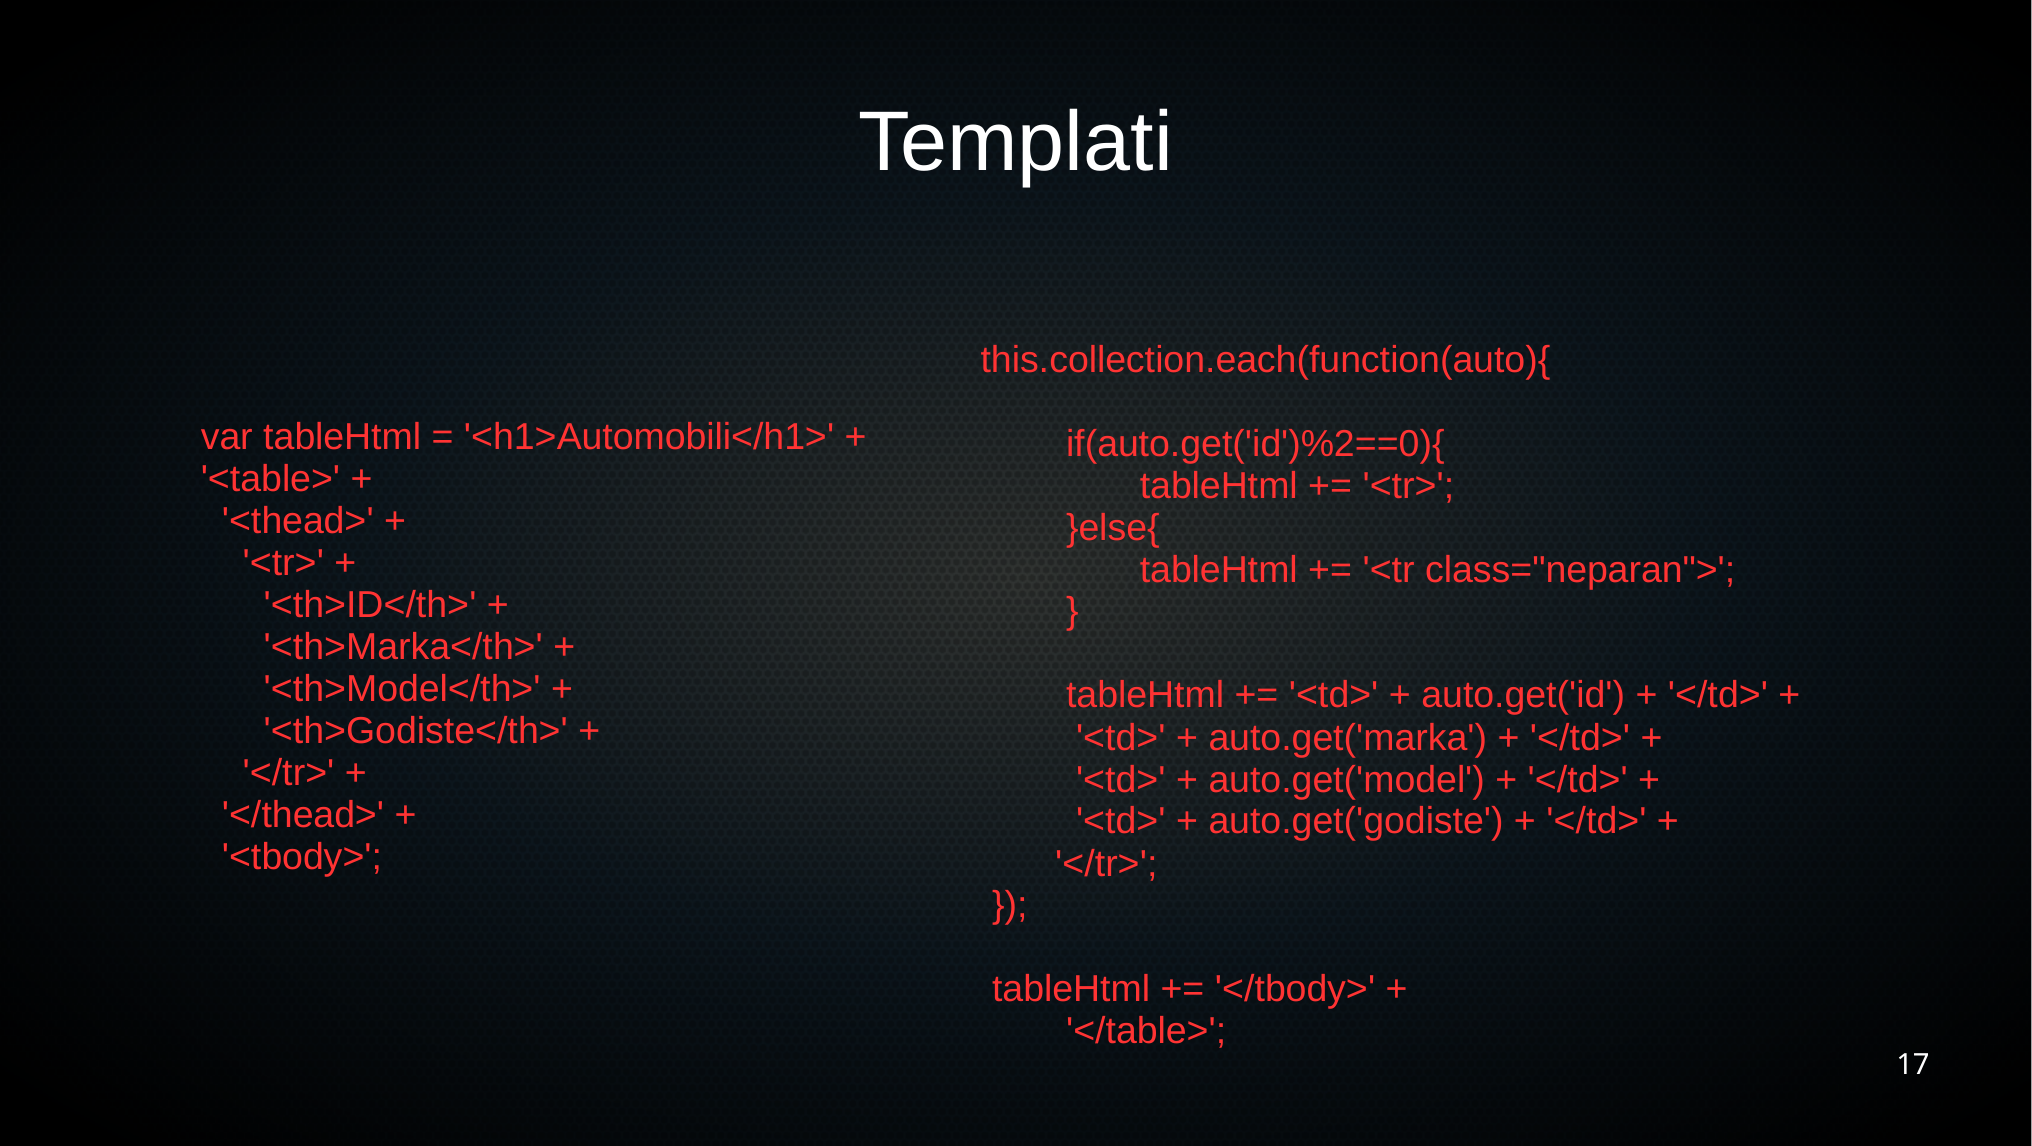

# Templati
 this.collection.each(function(auto){
				if(auto.get('id')%2==0){
					tableHtml += '<tr>';
				}else{
					tableHtml += '<tr class="neparan">';
				}
				tableHtml += '<td>' + auto.get('id') + '</td>' +
			 '<td>' + auto.get('marka') + '</td>' +
			 '<td>' + auto.get('model') + '</td>' +
			 '<td>' + auto.get('godiste') + '</td>' +
			 '</tr>';
			});
			tableHtml += '</tbody>' +
				'</table>';
			var tableHtml = '<h1>Automobili</h1>' +
			'<table>' +
			 '<thead>' +
			 '<tr>' +
			 '<th>ID</th>' +
			 '<th>Marka</th>' +
			 '<th>Model</th>' +
			 '<th>Godiste</th>' +
			 '</tr>' +
			 '</thead>' +
			 '<tbody>';
17